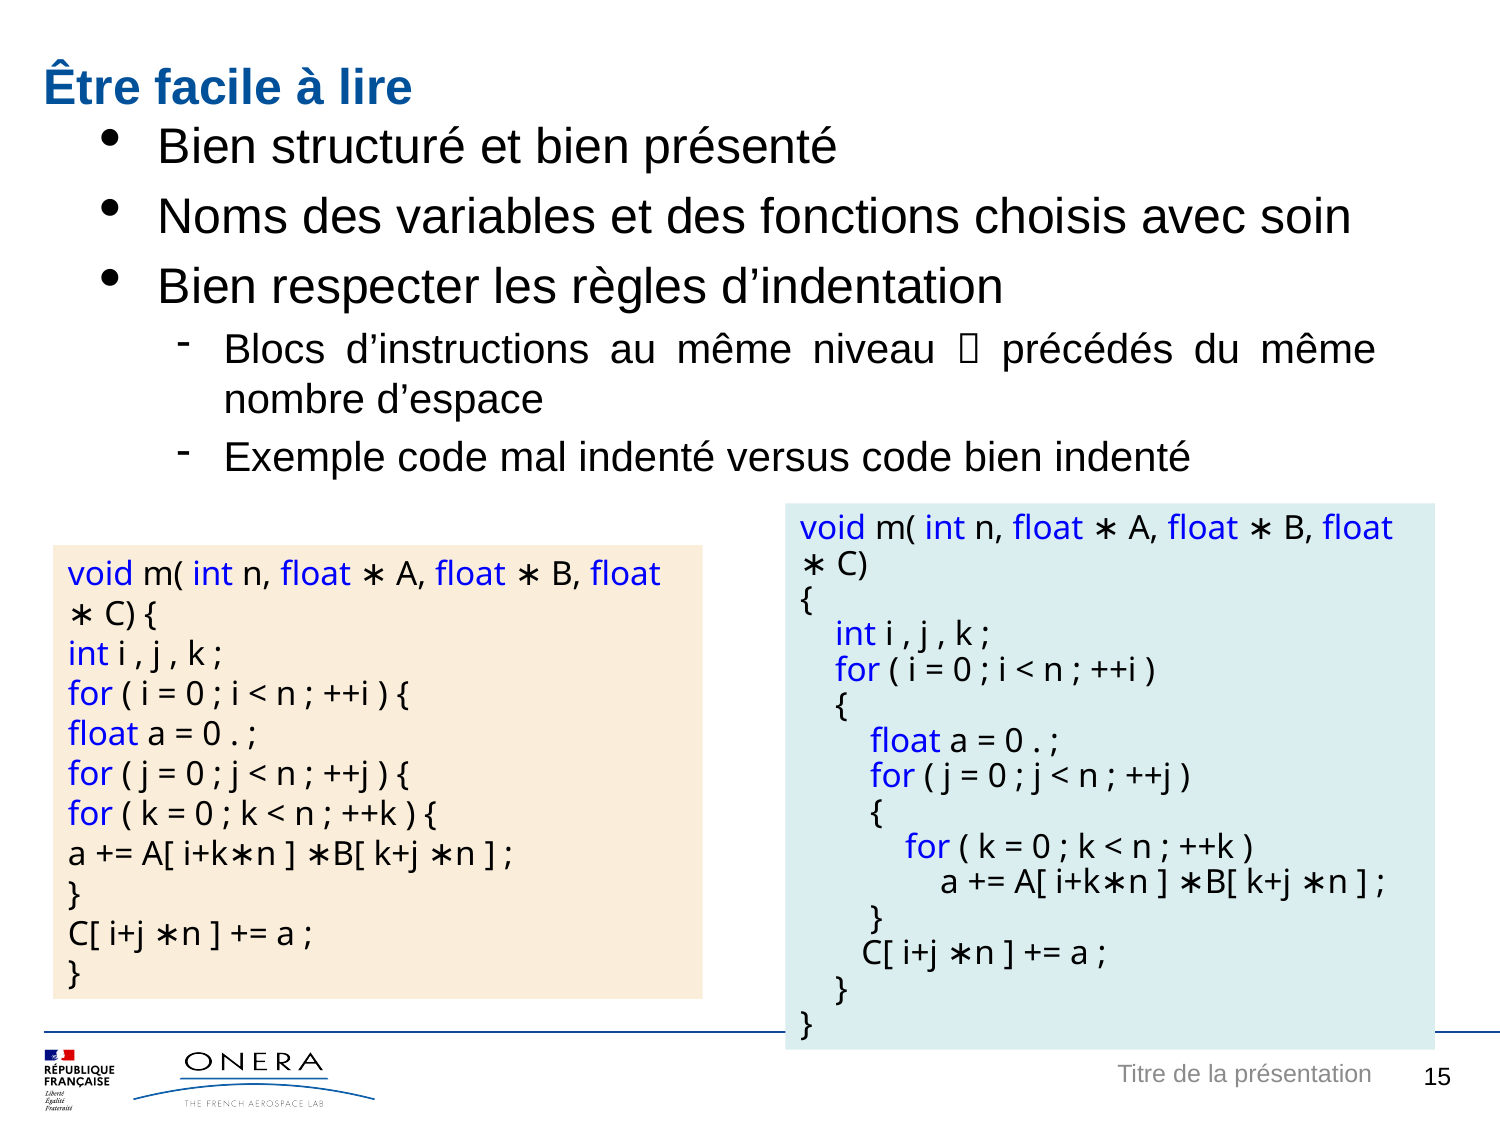

Être facile à lire
Bien structuré et bien présenté
Noms des variables et des fonctions choisis avec soin
Bien respecter les règles d’indentation
Blocs d’instructions au même niveau  précédés du même nombre d’espace
Exemple code mal indenté versus code bien indenté
void m( int n, float ∗ A, float ∗ B, float ∗ C)
{
 int i , j , k ;
 for ( i = 0 ; i < n ; ++i )
 {
 float a = 0 . ;
 for ( j = 0 ; j < n ; ++j )
 {
 for ( k = 0 ; k < n ; ++k )
 a += A[ i+k∗n ] ∗B[ k+j ∗n ] ;
 }
 C[ i+j ∗n ] += a ;
 }
}
void m( int n, float ∗ A, float ∗ B, float ∗ C) {
int i , j , k ;
for ( i = 0 ; i < n ; ++i ) {
float a = 0 . ;
for ( j = 0 ; j < n ; ++j ) {
for ( k = 0 ; k < n ; ++k ) {
a += A[ i+k∗n ] ∗B[ k+j ∗n ] ;
}
C[ i+j ∗n ] += a ;
}
Titre de la présentation